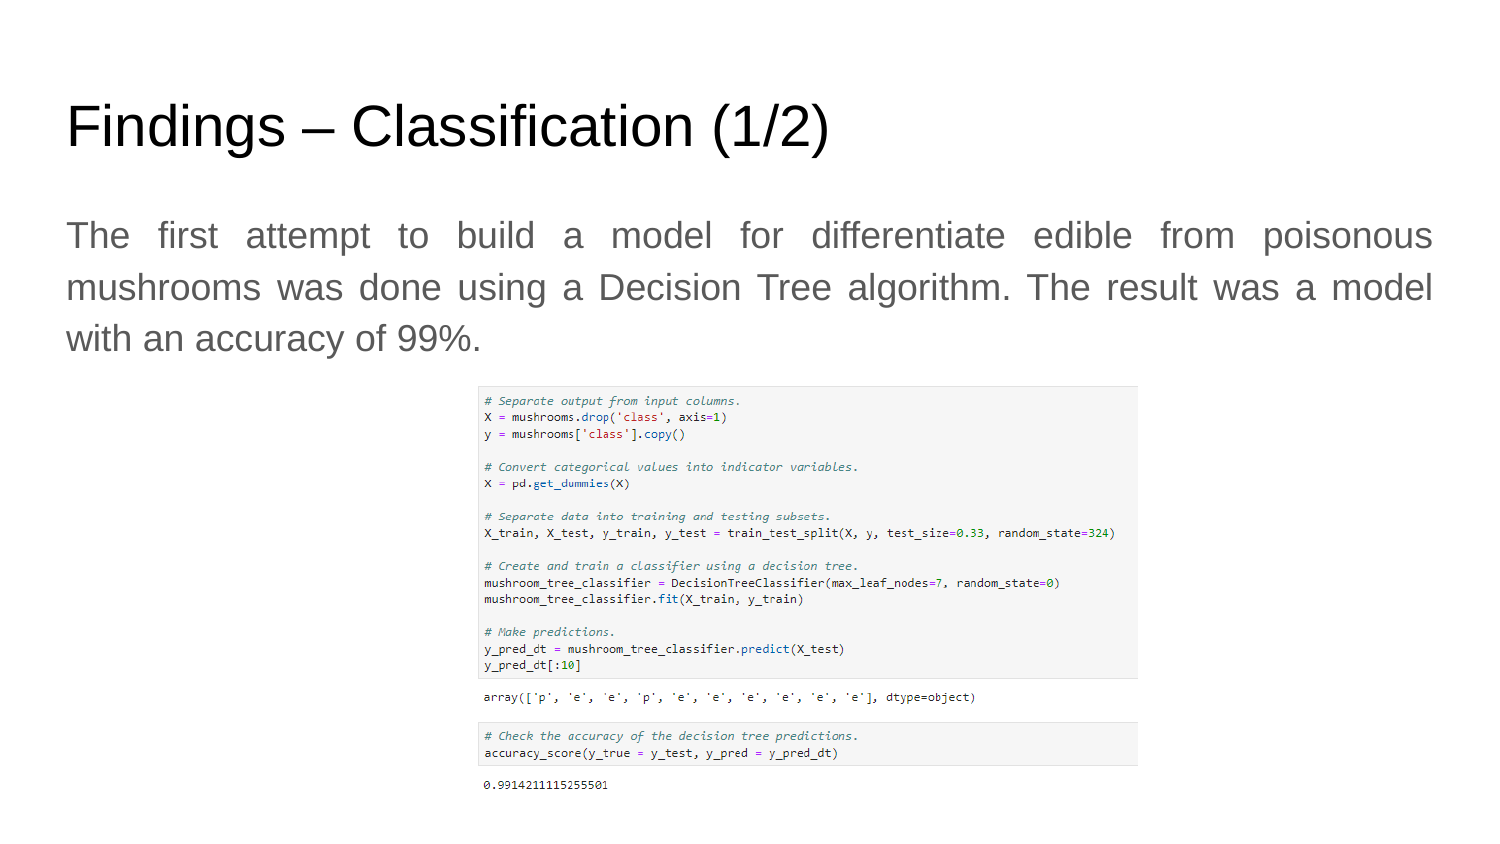

# Findings – Classification (1/2)
The first attempt to build a model for differentiate edible from poisonous mushrooms was done using a Decision Tree algorithm. The result was a model with an accuracy of 99%.